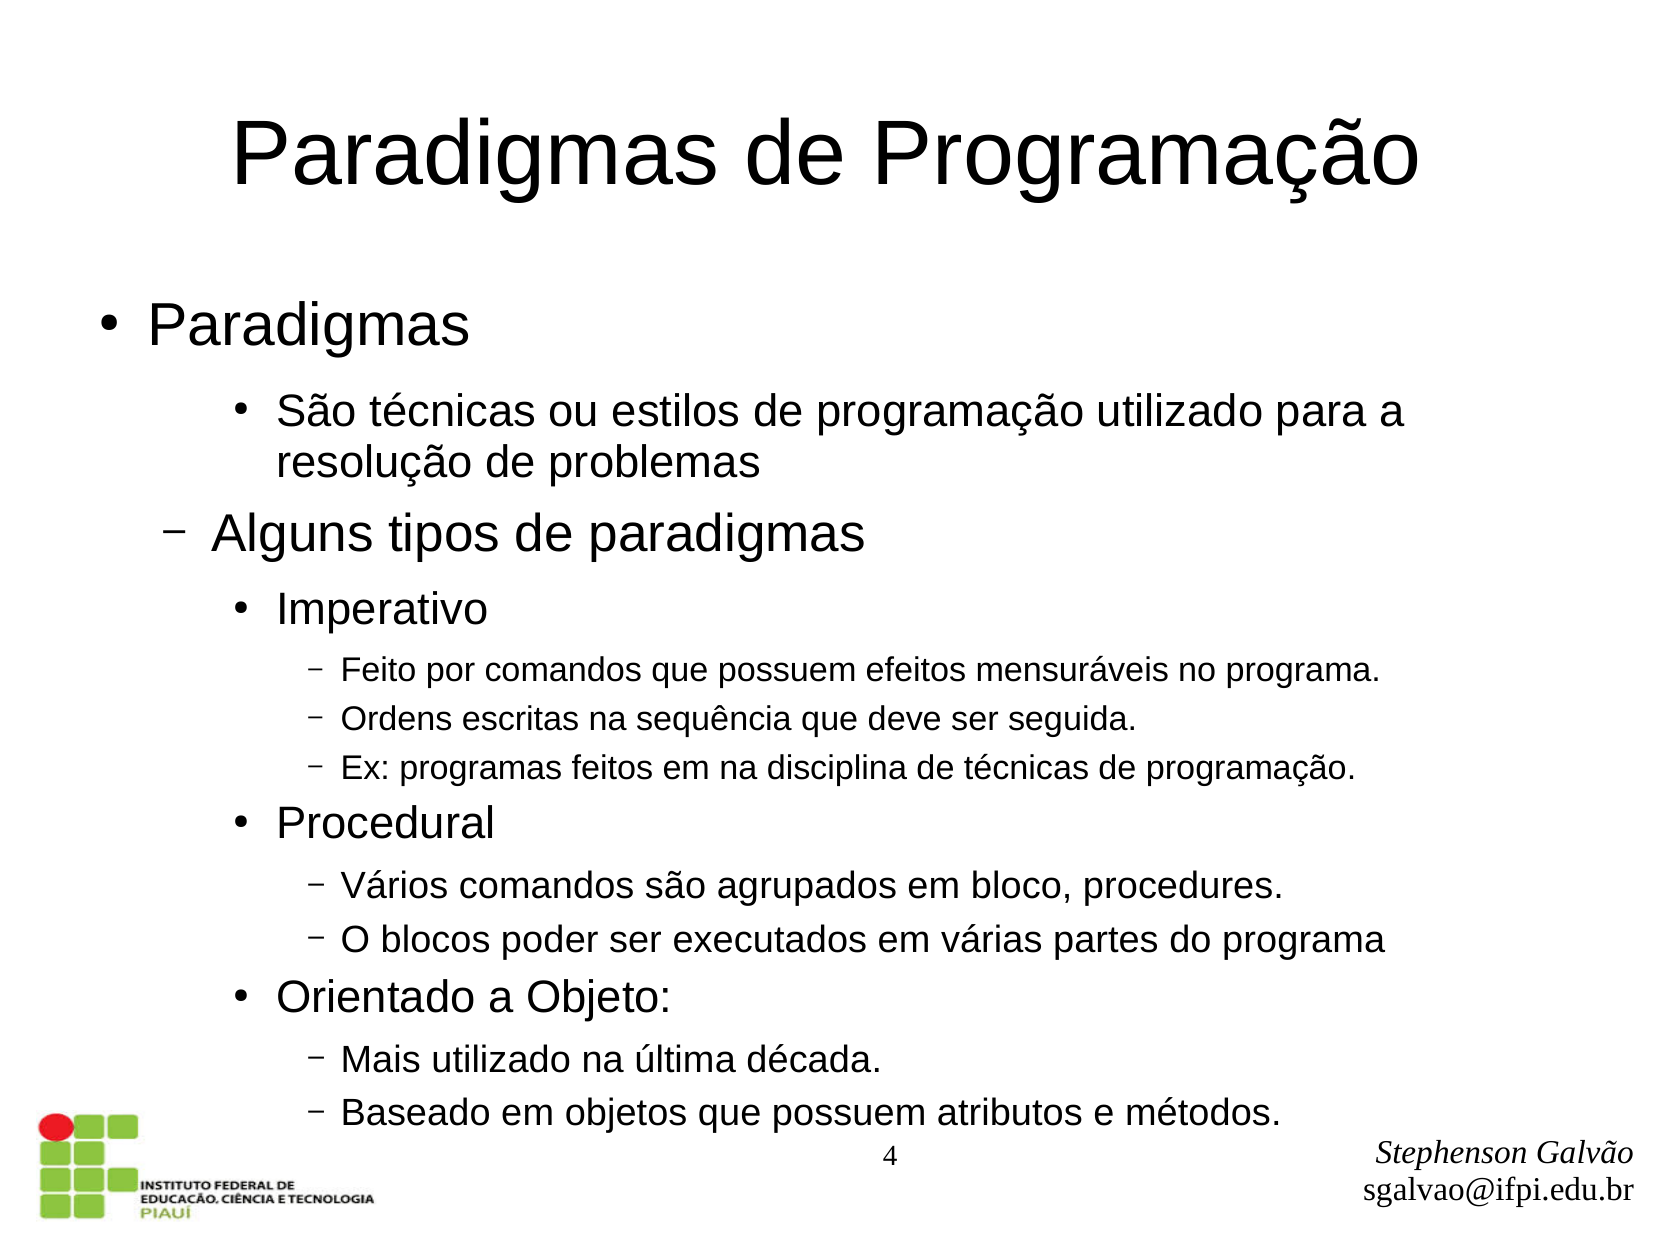

# Paradigmas de Programação
Paradigmas
São técnicas ou estilos de programação utilizado para a resolução de problemas
Alguns tipos de paradigmas
Imperativo
Feito por comandos que possuem efeitos mensuráveis no programa.
Ordens escritas na sequência que deve ser seguida.
Ex: programas feitos em na disciplina de técnicas de programação.
Procedural
Vários comandos são agrupados em bloco, procedures.
O blocos poder ser executados em várias partes do programa
Orientado a Objeto:
Mais utilizado na última década.
Baseado em objetos que possuem atributos e métodos.
4